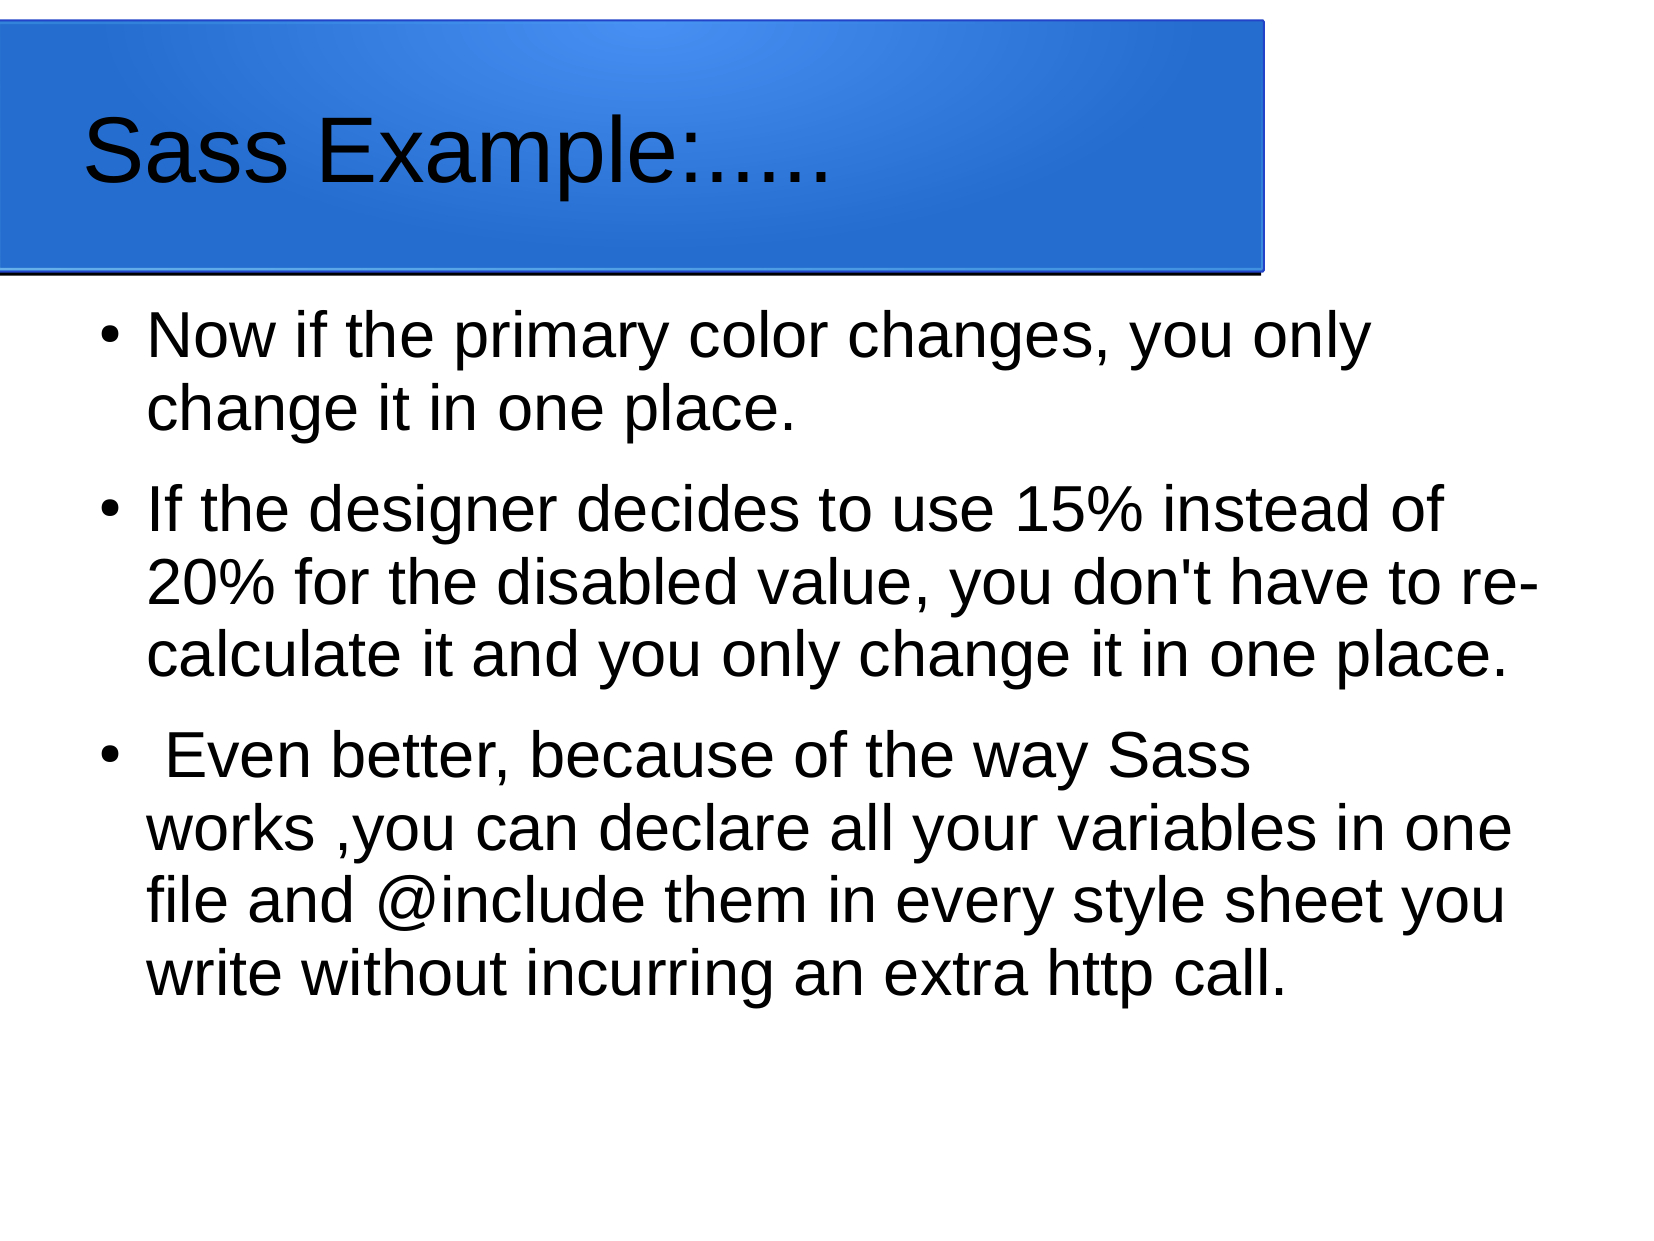

# Sass Example:.....
Now if the primary color changes, you only change it in one place.
If the designer decides to use 15% instead of 20% for the disabled value, you don't have to re-calculate it and you only change it in one place.
 Even better, because of the way Sass works ,you can declare all your variables in one file and @include them in every style sheet you write without incurring an extra http call.